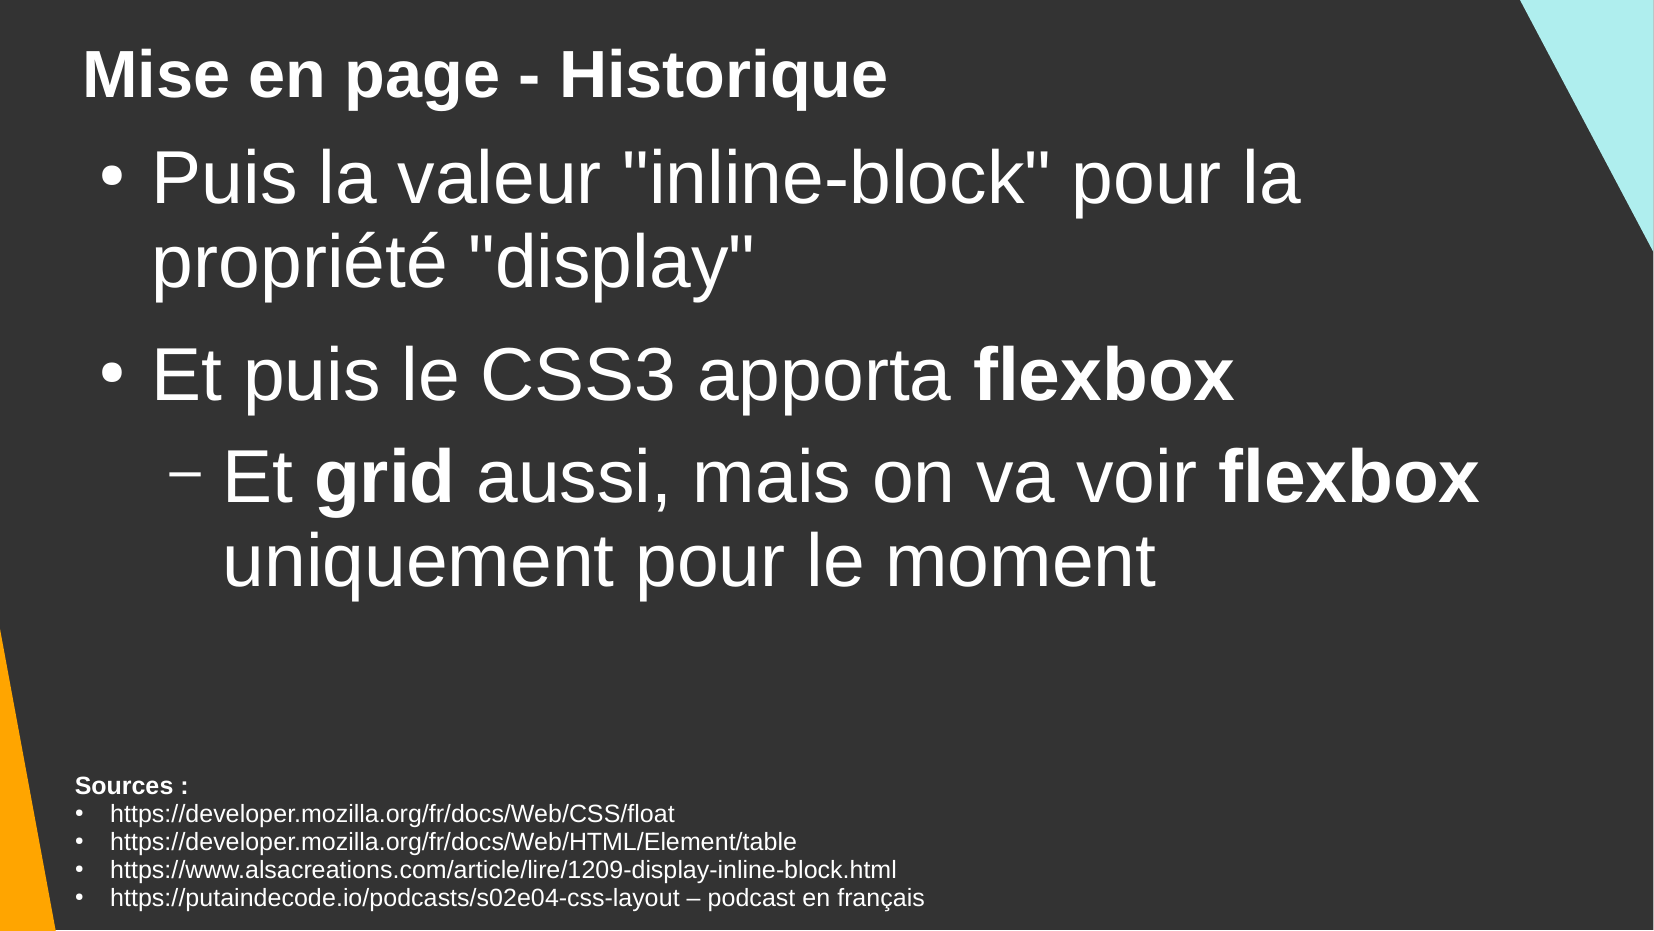

# Mise en page - Historique
Puis la valeur "inline-block" pour la propriété "display"
Et puis le CSS3 apporta flexbox
Et grid aussi, mais on va voir flexbox uniquement pour le moment
Sources :
https://developer.mozilla.org/fr/docs/Web/CSS/float
https://developer.mozilla.org/fr/docs/Web/HTML/Element/table
https://www.alsacreations.com/article/lire/1209-display-inline-block.html
https://putaindecode.io/podcasts/s02e04-css-layout – podcast en français